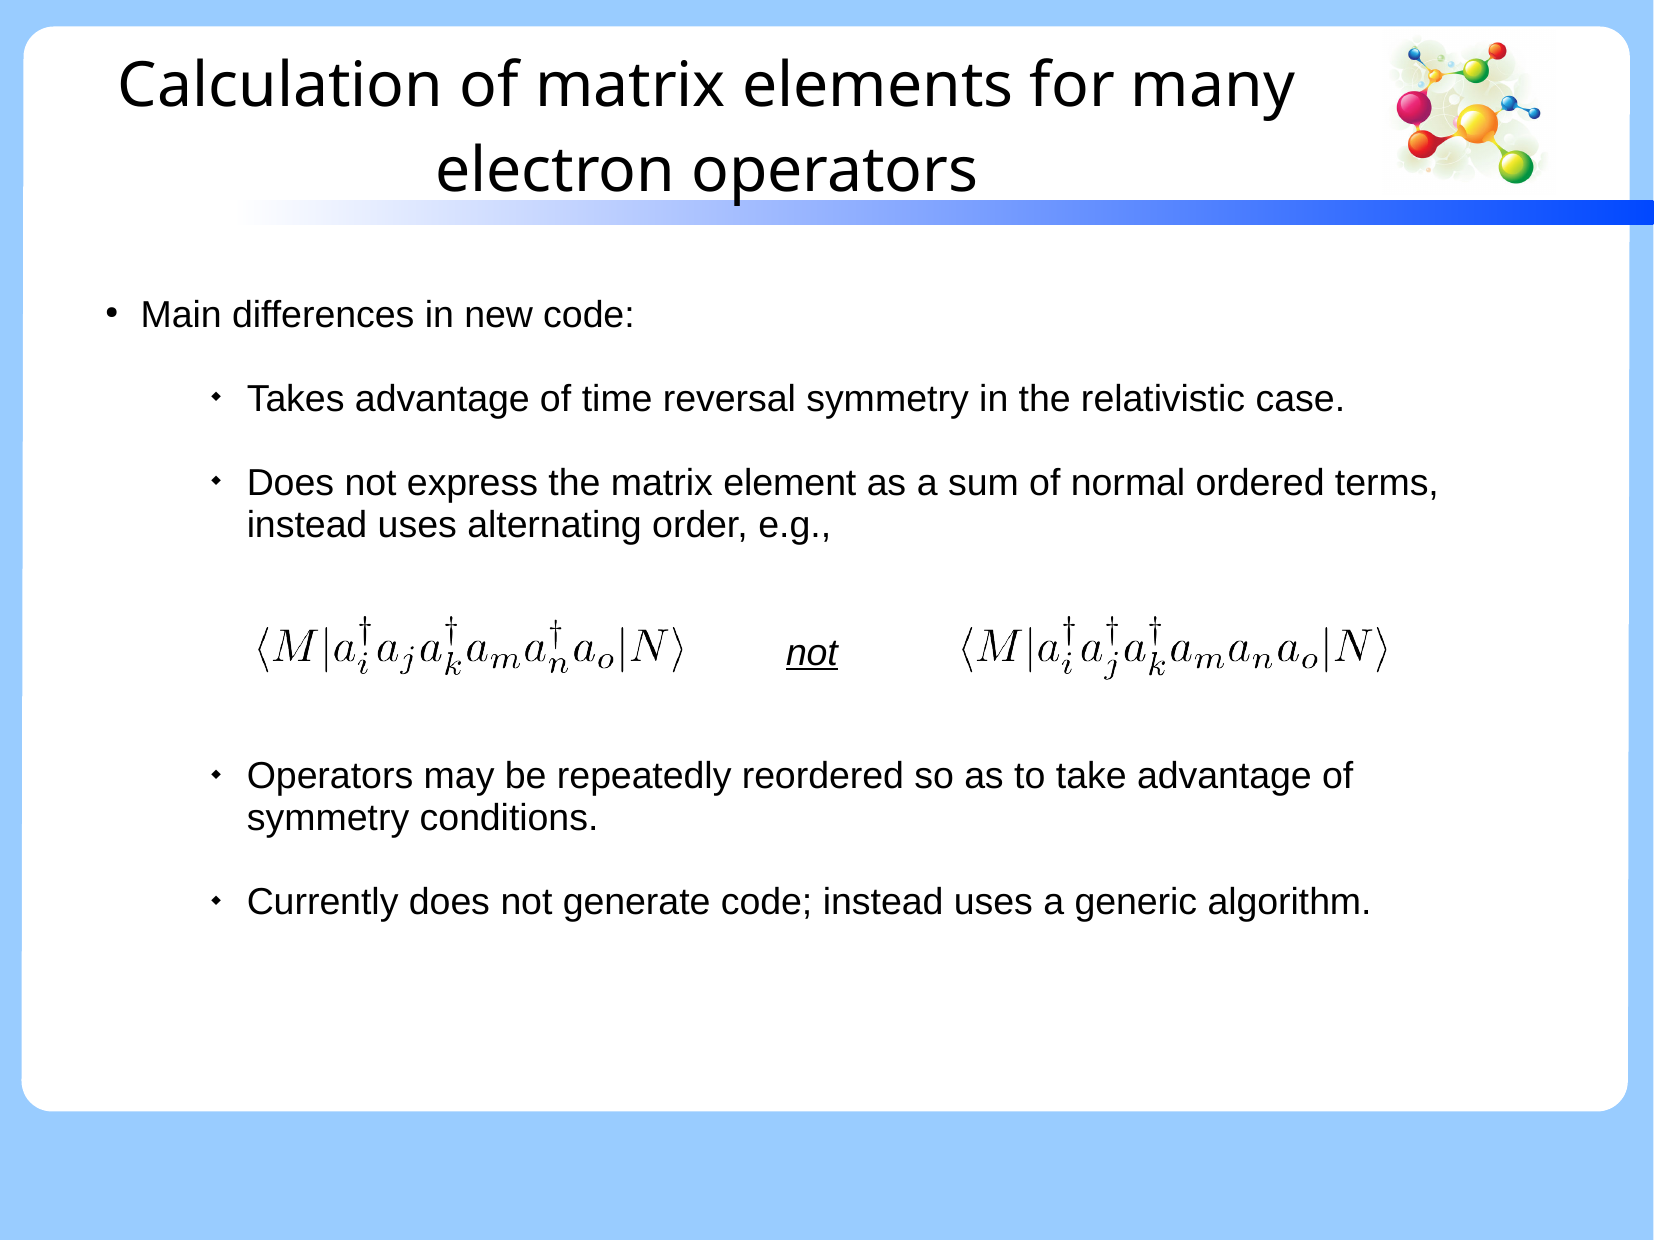

# Calculation of matrix elements for many electron operators
Main differences in new code:
Takes advantage of time reversal symmetry in the relativistic case.
Does not express the matrix element as a sum of normal ordered terms, instead uses alternating order, e.g.,
Operators may be repeatedly reordered so as to take advantage of symmetry conditions.
Currently does not generate code; instead uses a generic algorithm.
not